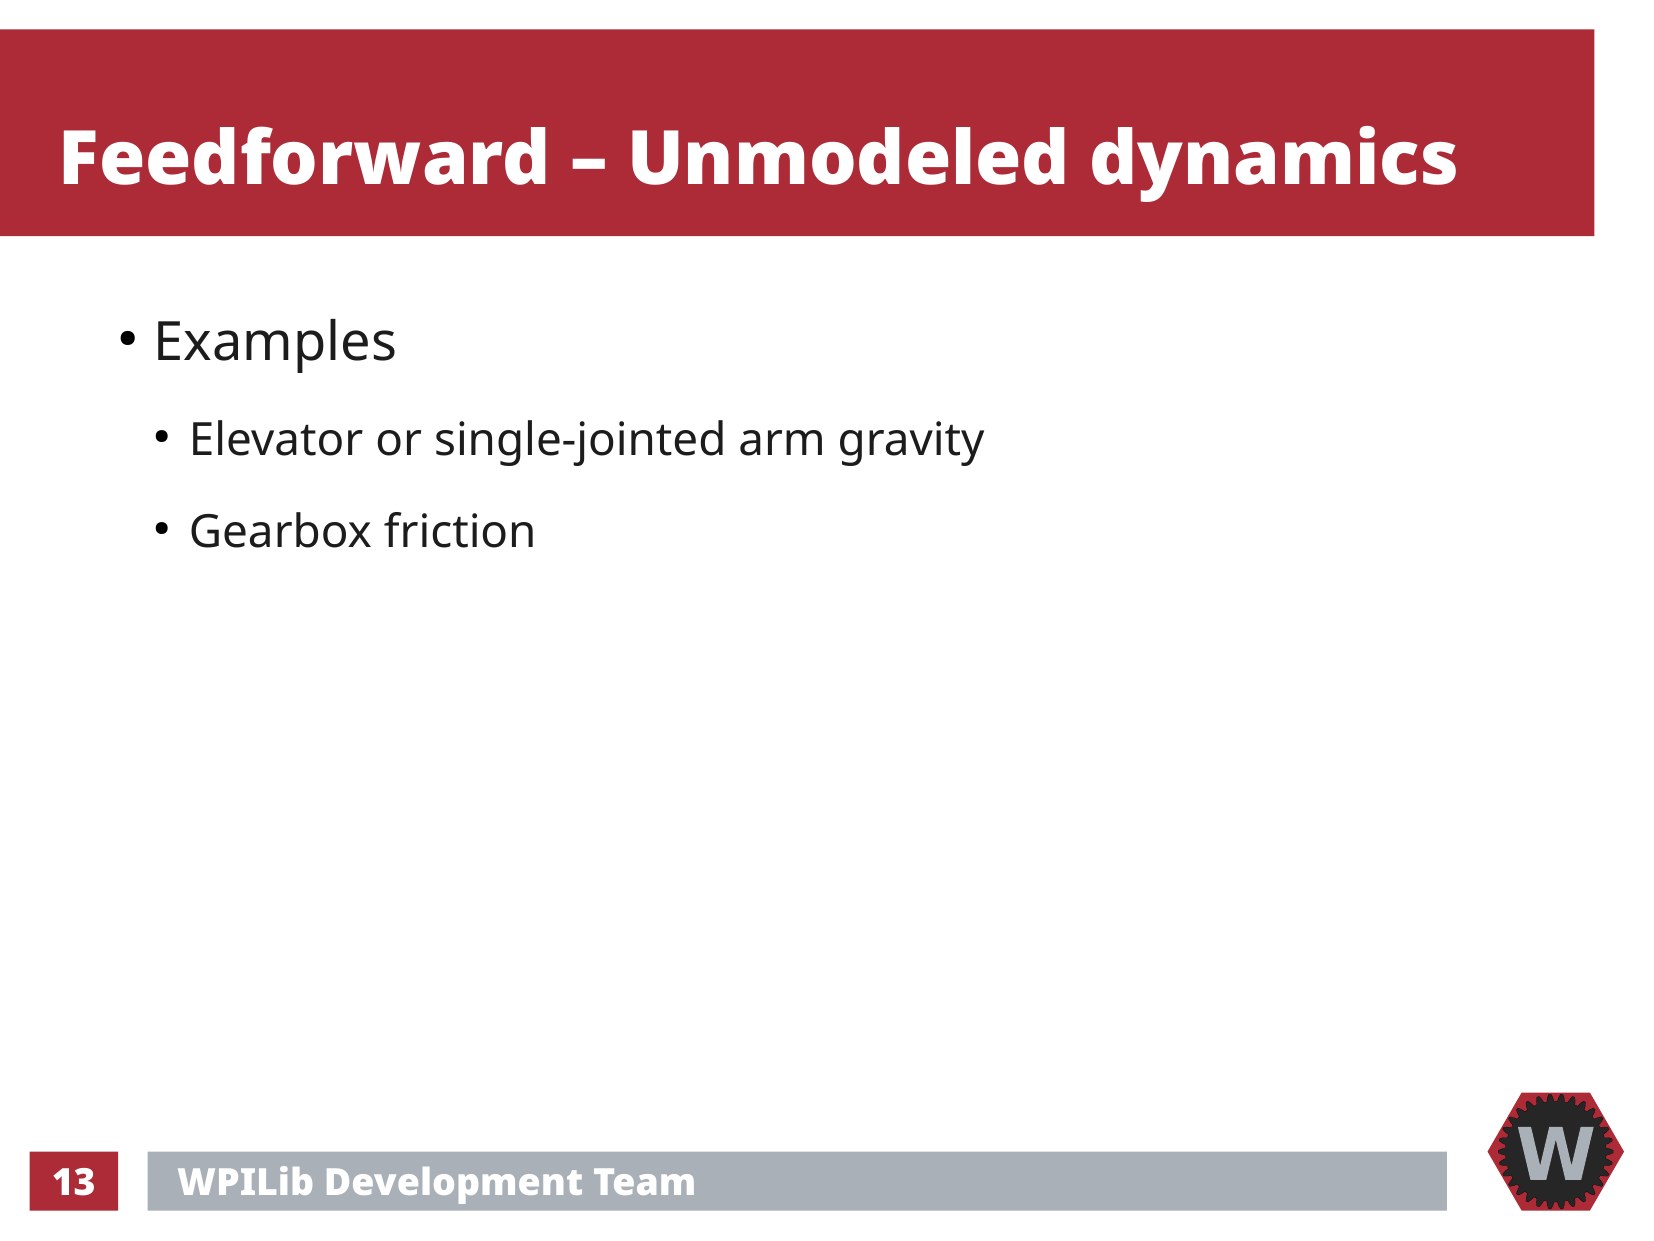

# Feedforward – Unmodeled dynamics
Examples
Elevator or single-jointed arm gravity
Gearbox friction